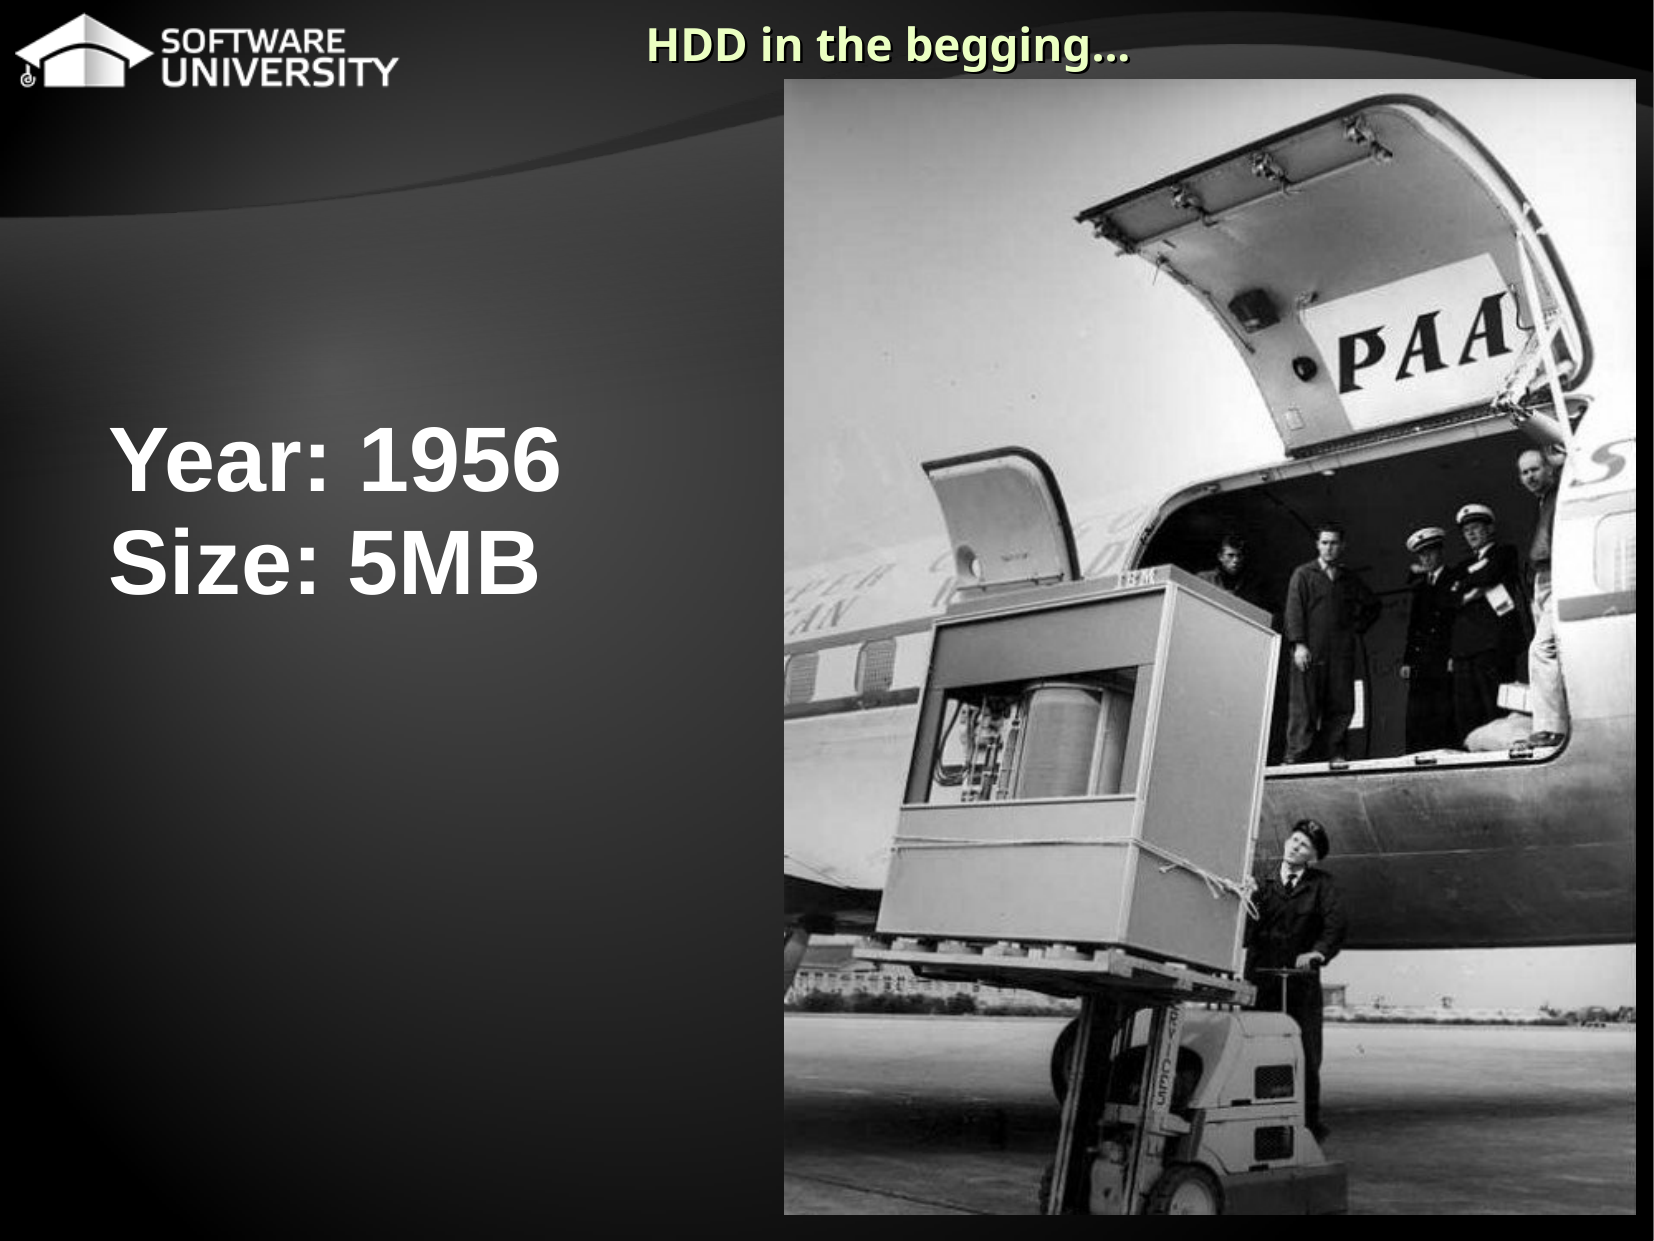

# HDD in the begging...
Year: 1956
Size: 5MB